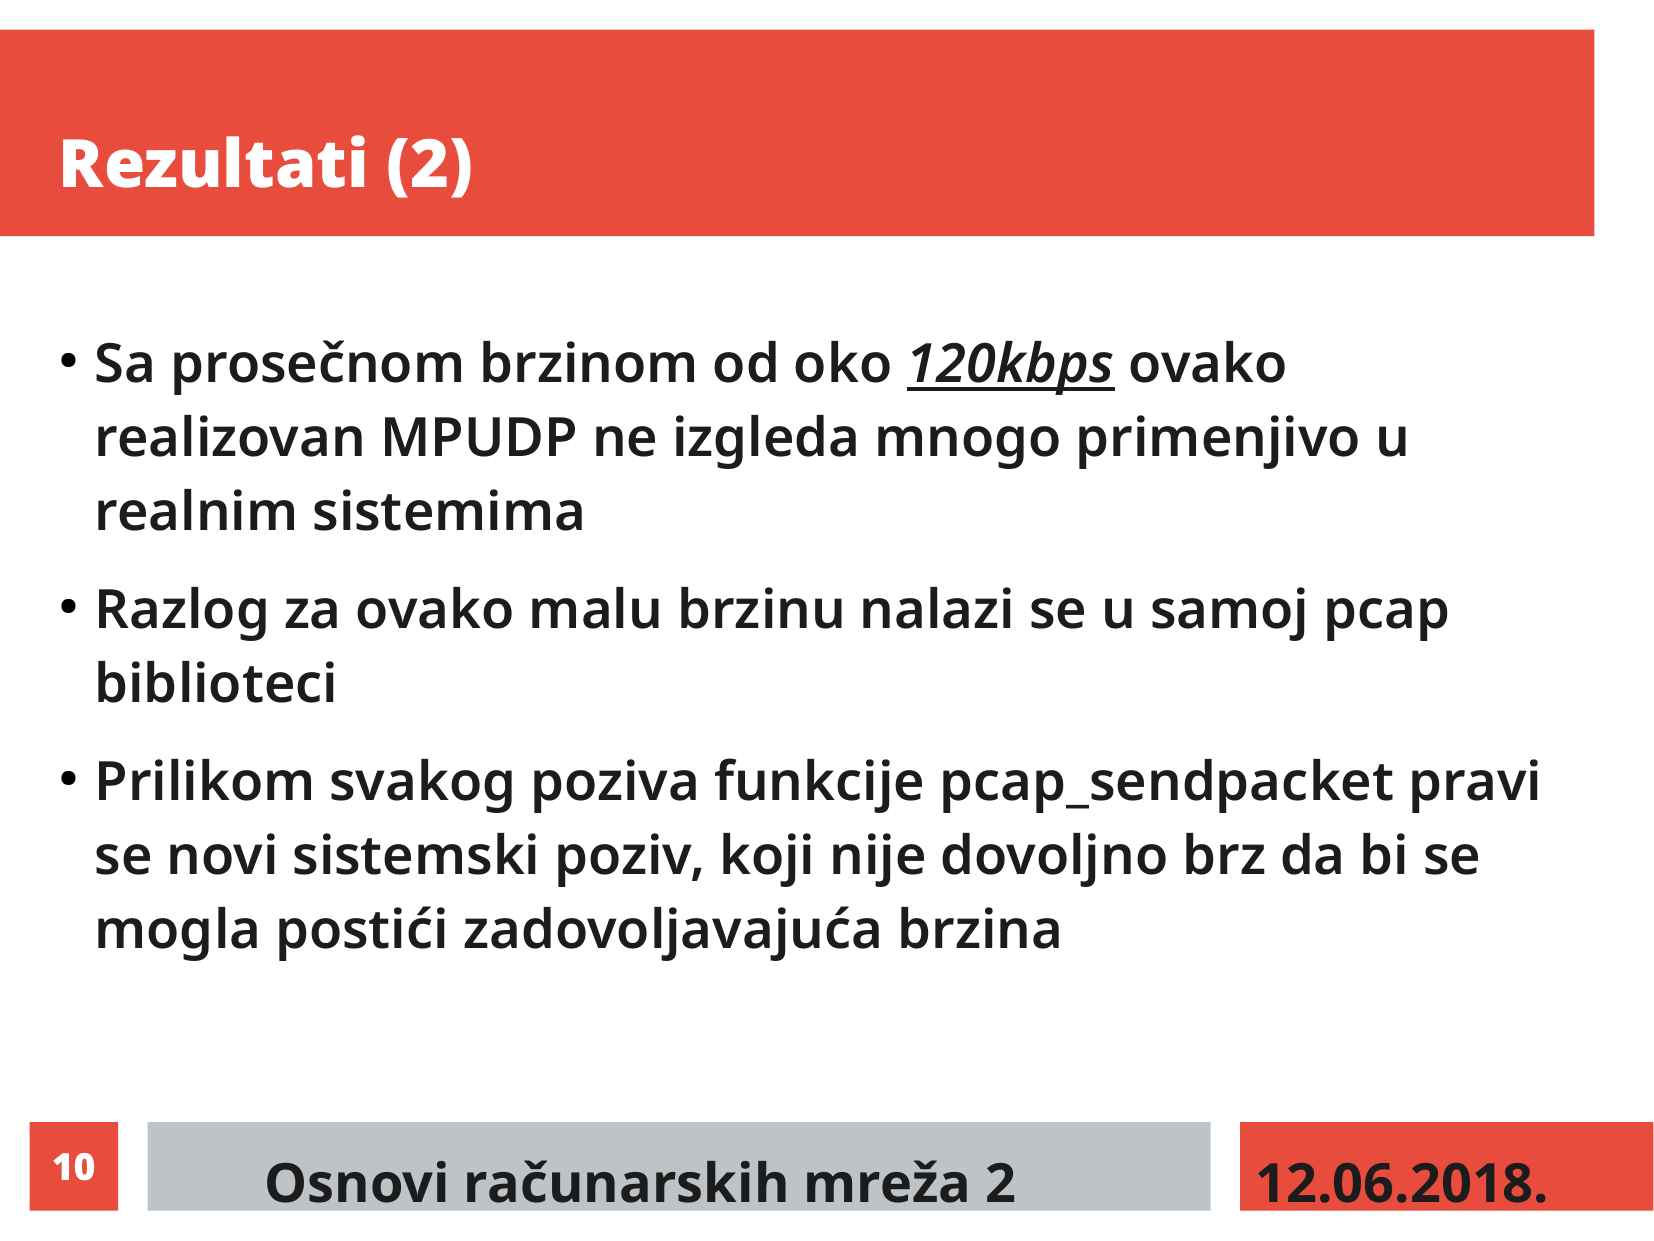

# Rezultati (2)
Sa prosečnom brzinom od oko 120kbps ovako realizovan MPUDP ne izgleda mnogo primenjivo u realnim sistemima
Razlog za ovako malu brzinu nalazi se u samoj pcap biblioteci
Prilikom svakog poziva funkcije pcap_sendpacket pravi se novi sistemski poziv, koji nije dovoljno brz da bi se mogla postići zadovoljavajuća brzina
10
Osnovi računarskih mreža 2
12.06.2018.